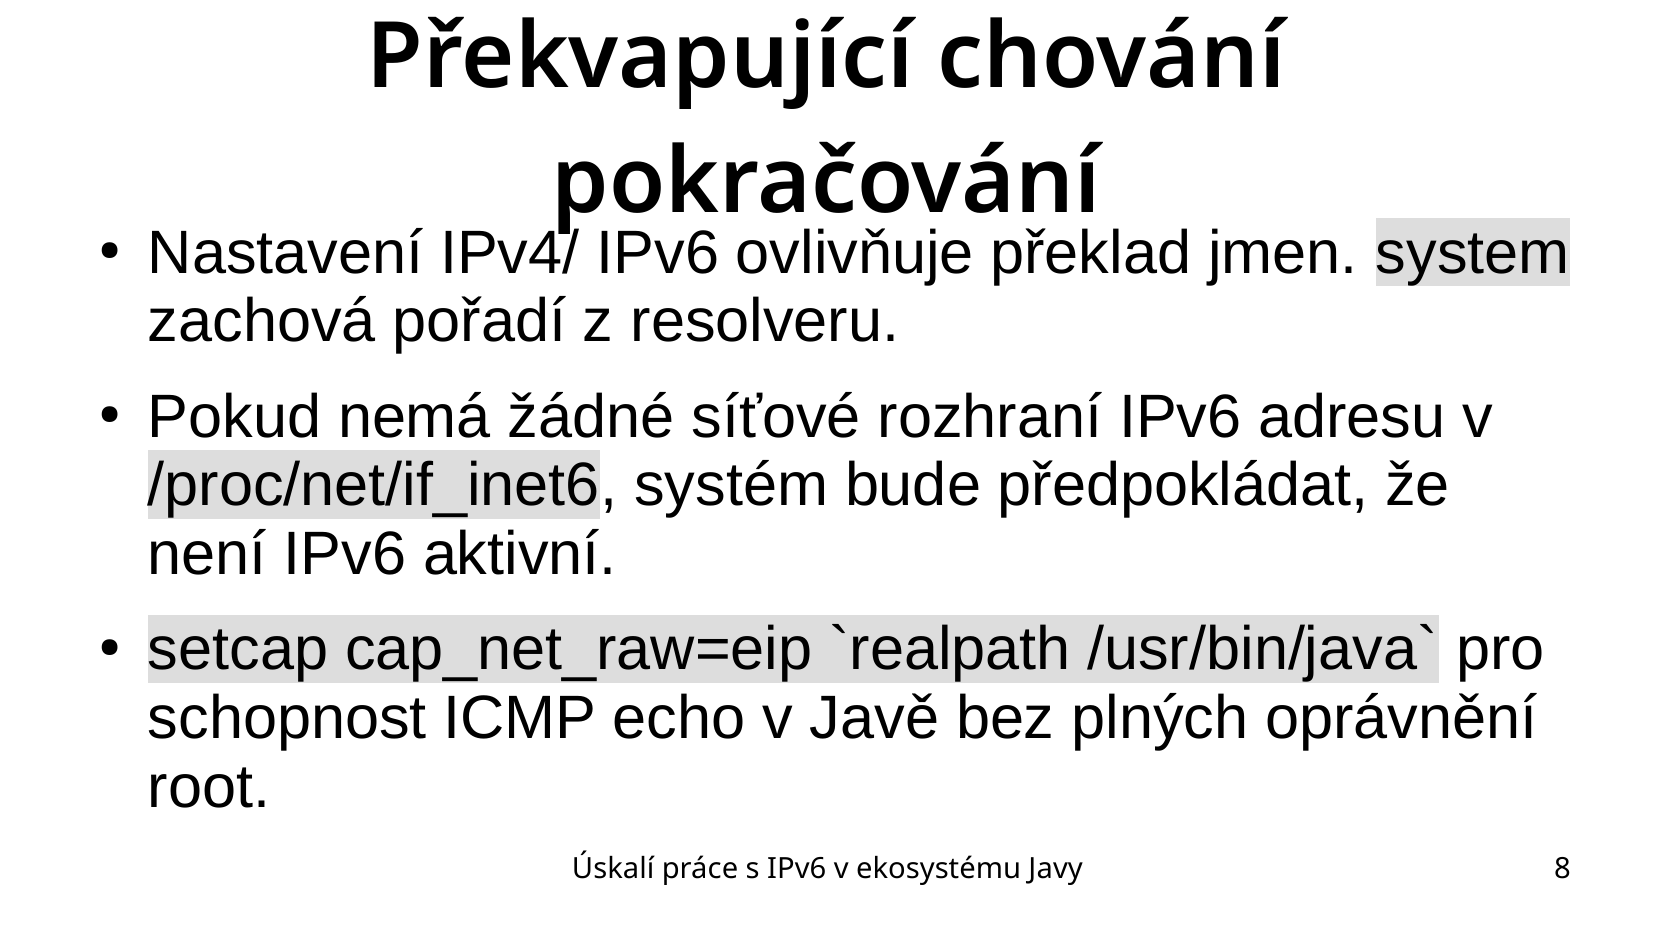

# Překvapující chování pokračování
Nastavení IPv4/ IPv6 ovlivňuje překlad jmen. system zachová pořadí z resolveru.
Pokud nemá žádné síťové rozhraní IPv6 adresu v /proc/net/if_inet6, systém bude předpokládat, že není IPv6 aktivní.
setcap cap_net_raw=eip `realpath /usr/bin/java` pro schopnost ICMP echo v Javě bez plných oprávnění root.
Úskalí práce s IPv6 v ekosystému Javy
8